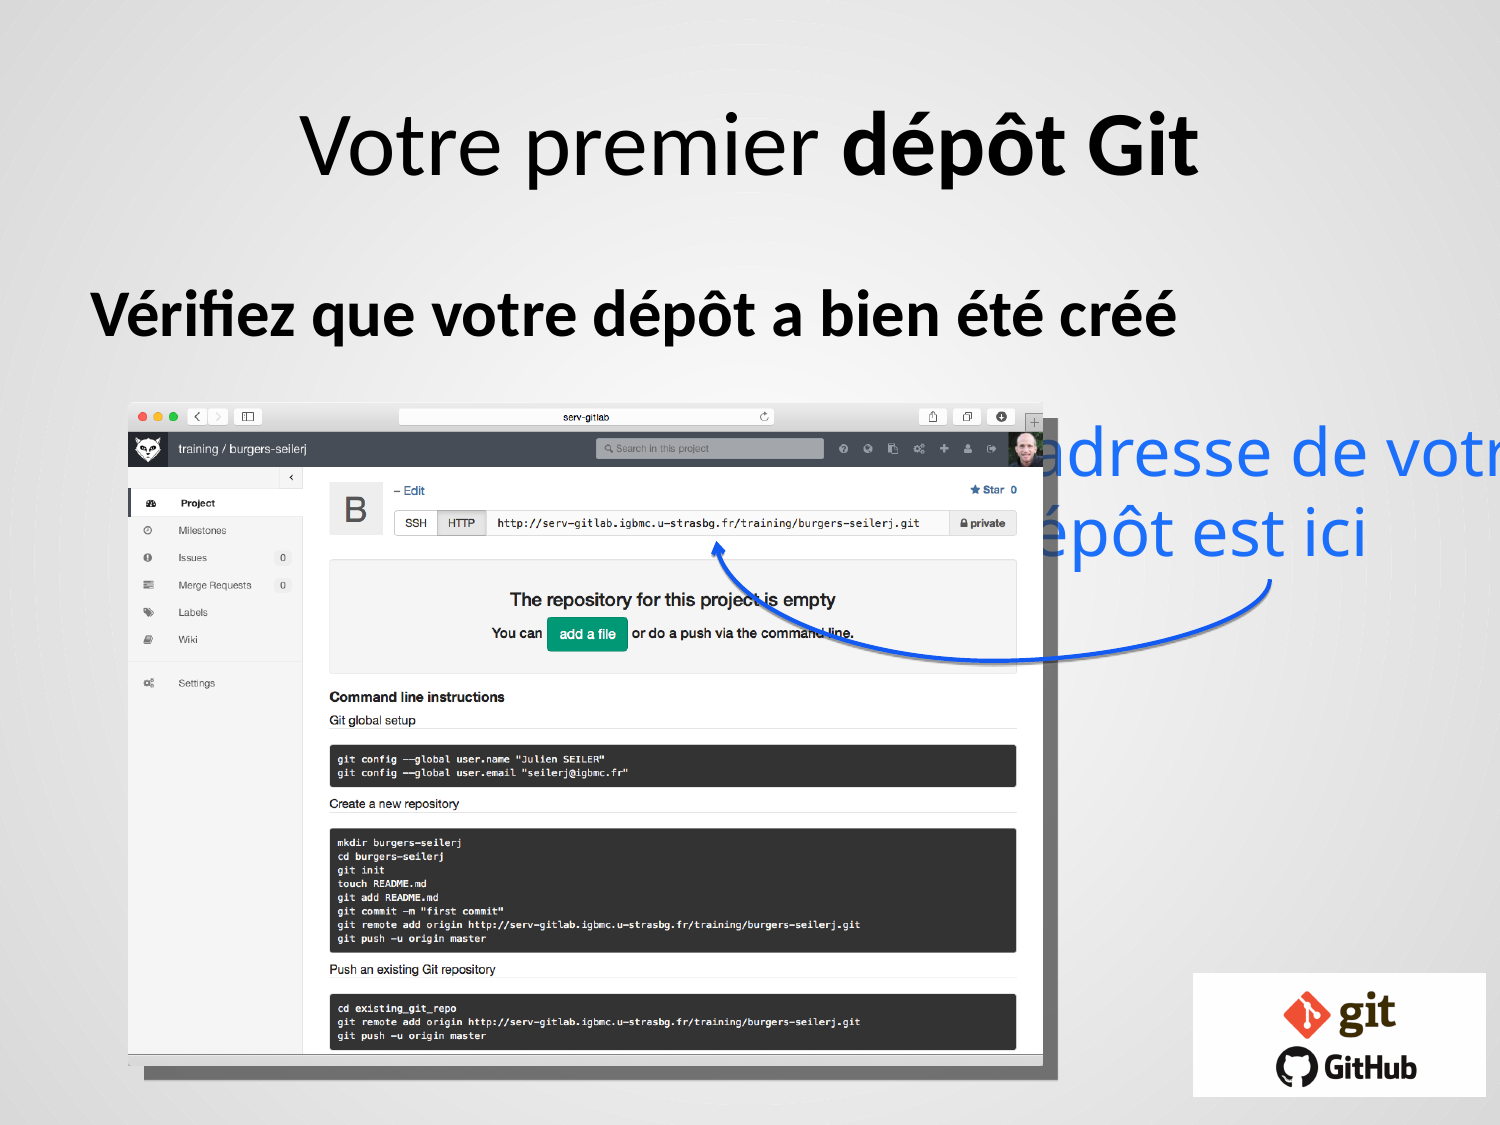

# Votre premier dépôt Git
Vérifiez que votre dépôt a bien été créé
L’adresse de votre
dépôt est ici